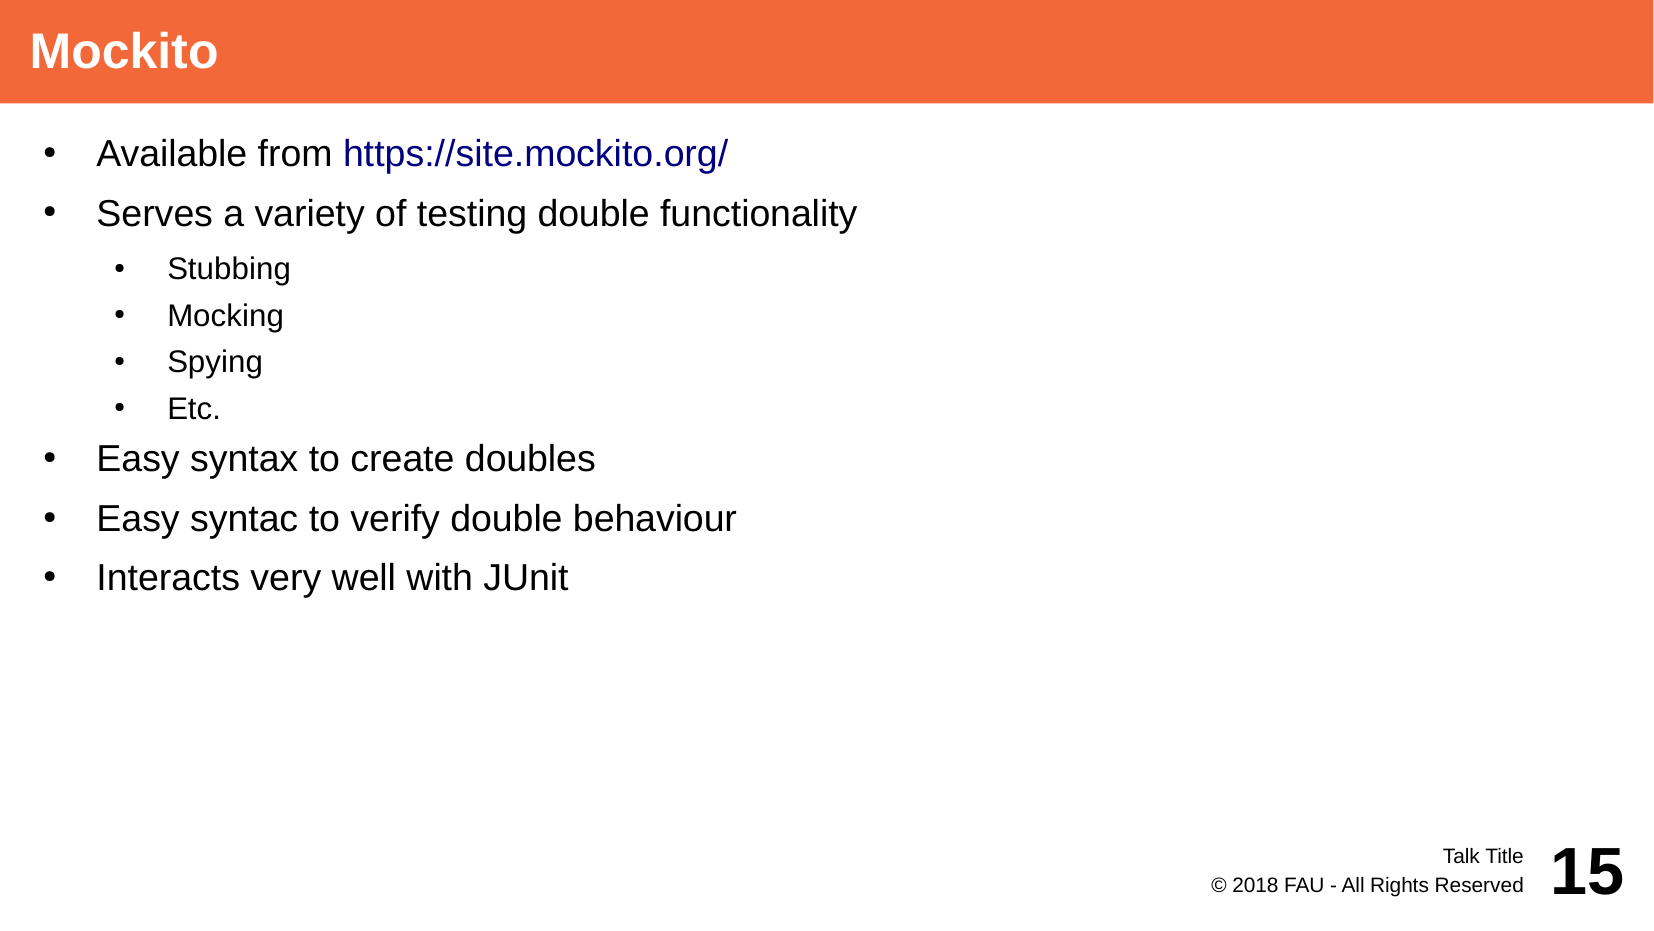

# Mockito
Available from https://site.mockito.org/
Serves a variety of testing double functionality
Stubbing
Mocking
Spying
Etc.
Easy syntax to create doubles
Easy syntac to verify double behaviour
Interacts very well with JUnit
Talk Title
15
© 2018 FAU - All Rights Reserved